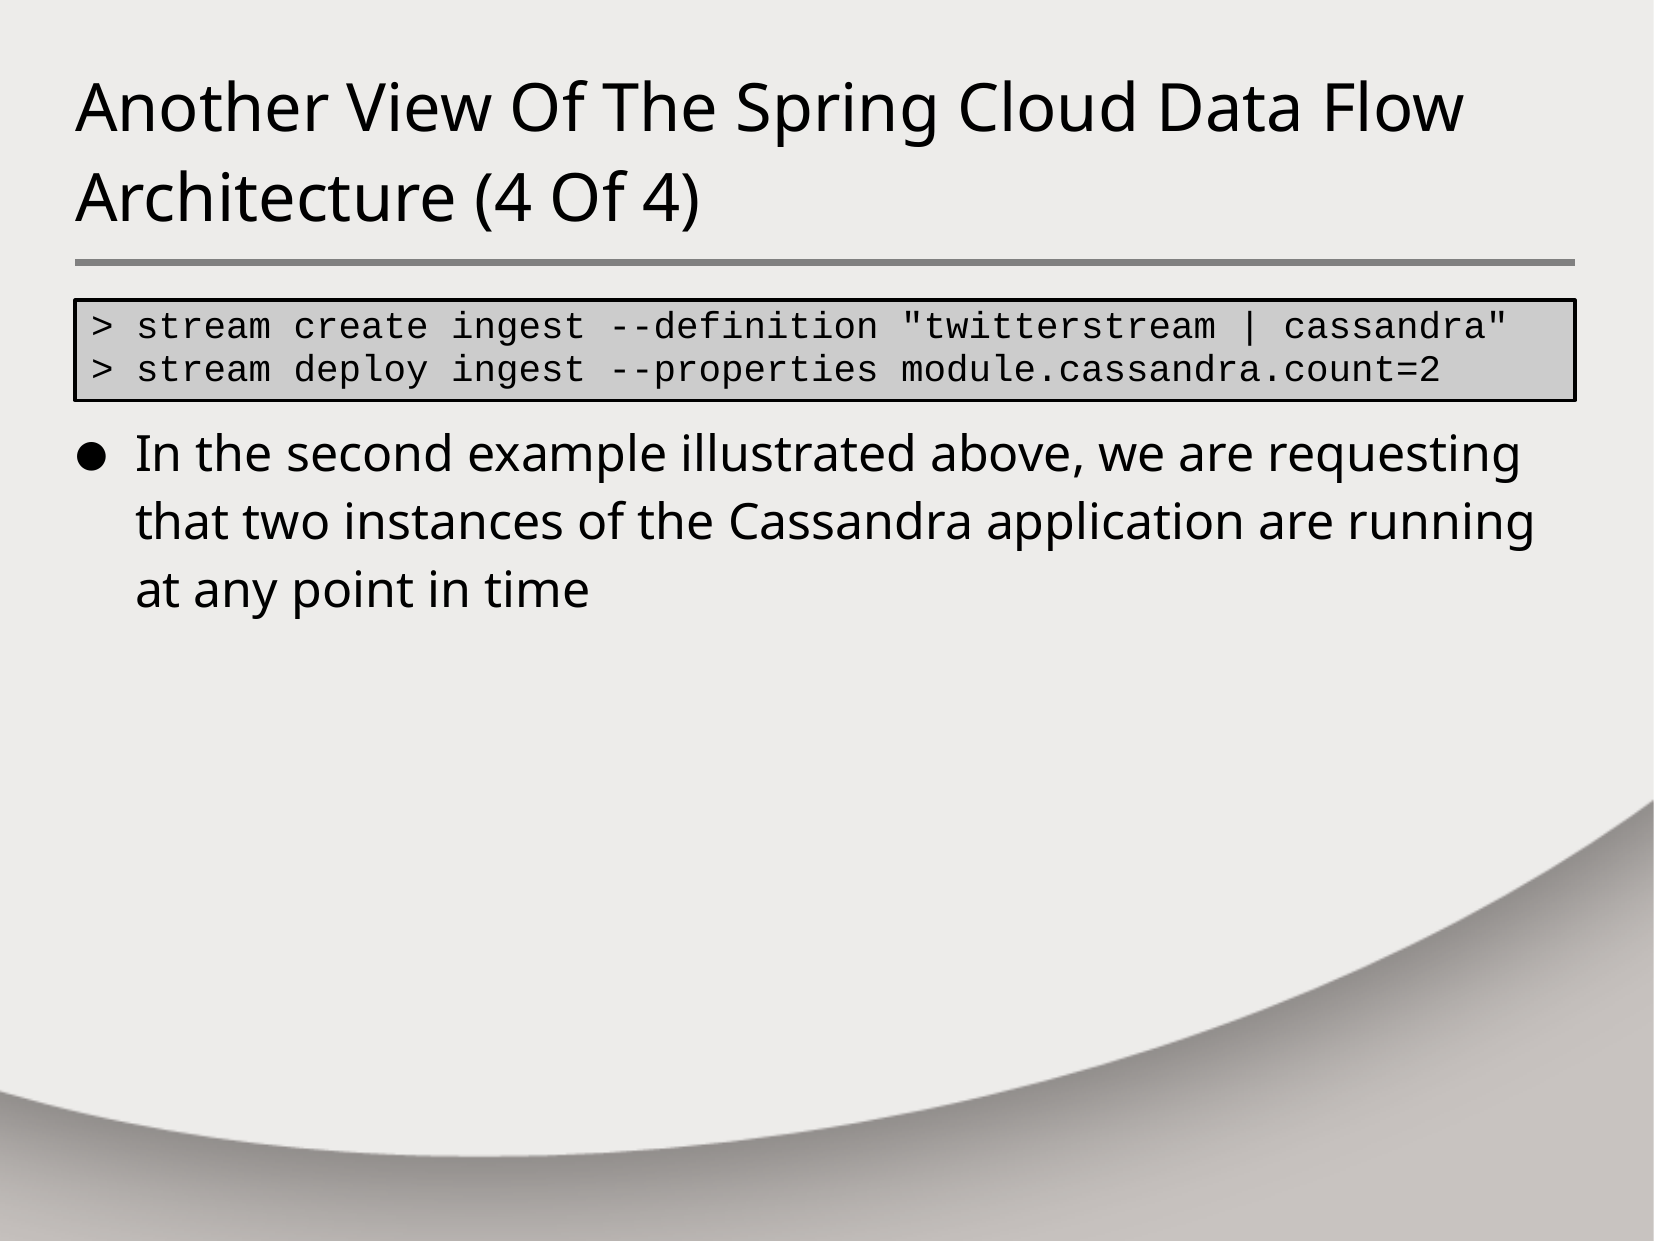

# Another View Of The Spring Cloud Data Flow Architecture (4 Of 4)
> stream create ingest --definition "twitterstream | cassandra"
> stream deploy ingest --properties module.cassandra.count=2
In the second example illustrated above, we are requesting that two instances of the Cassandra application are running at any point in time